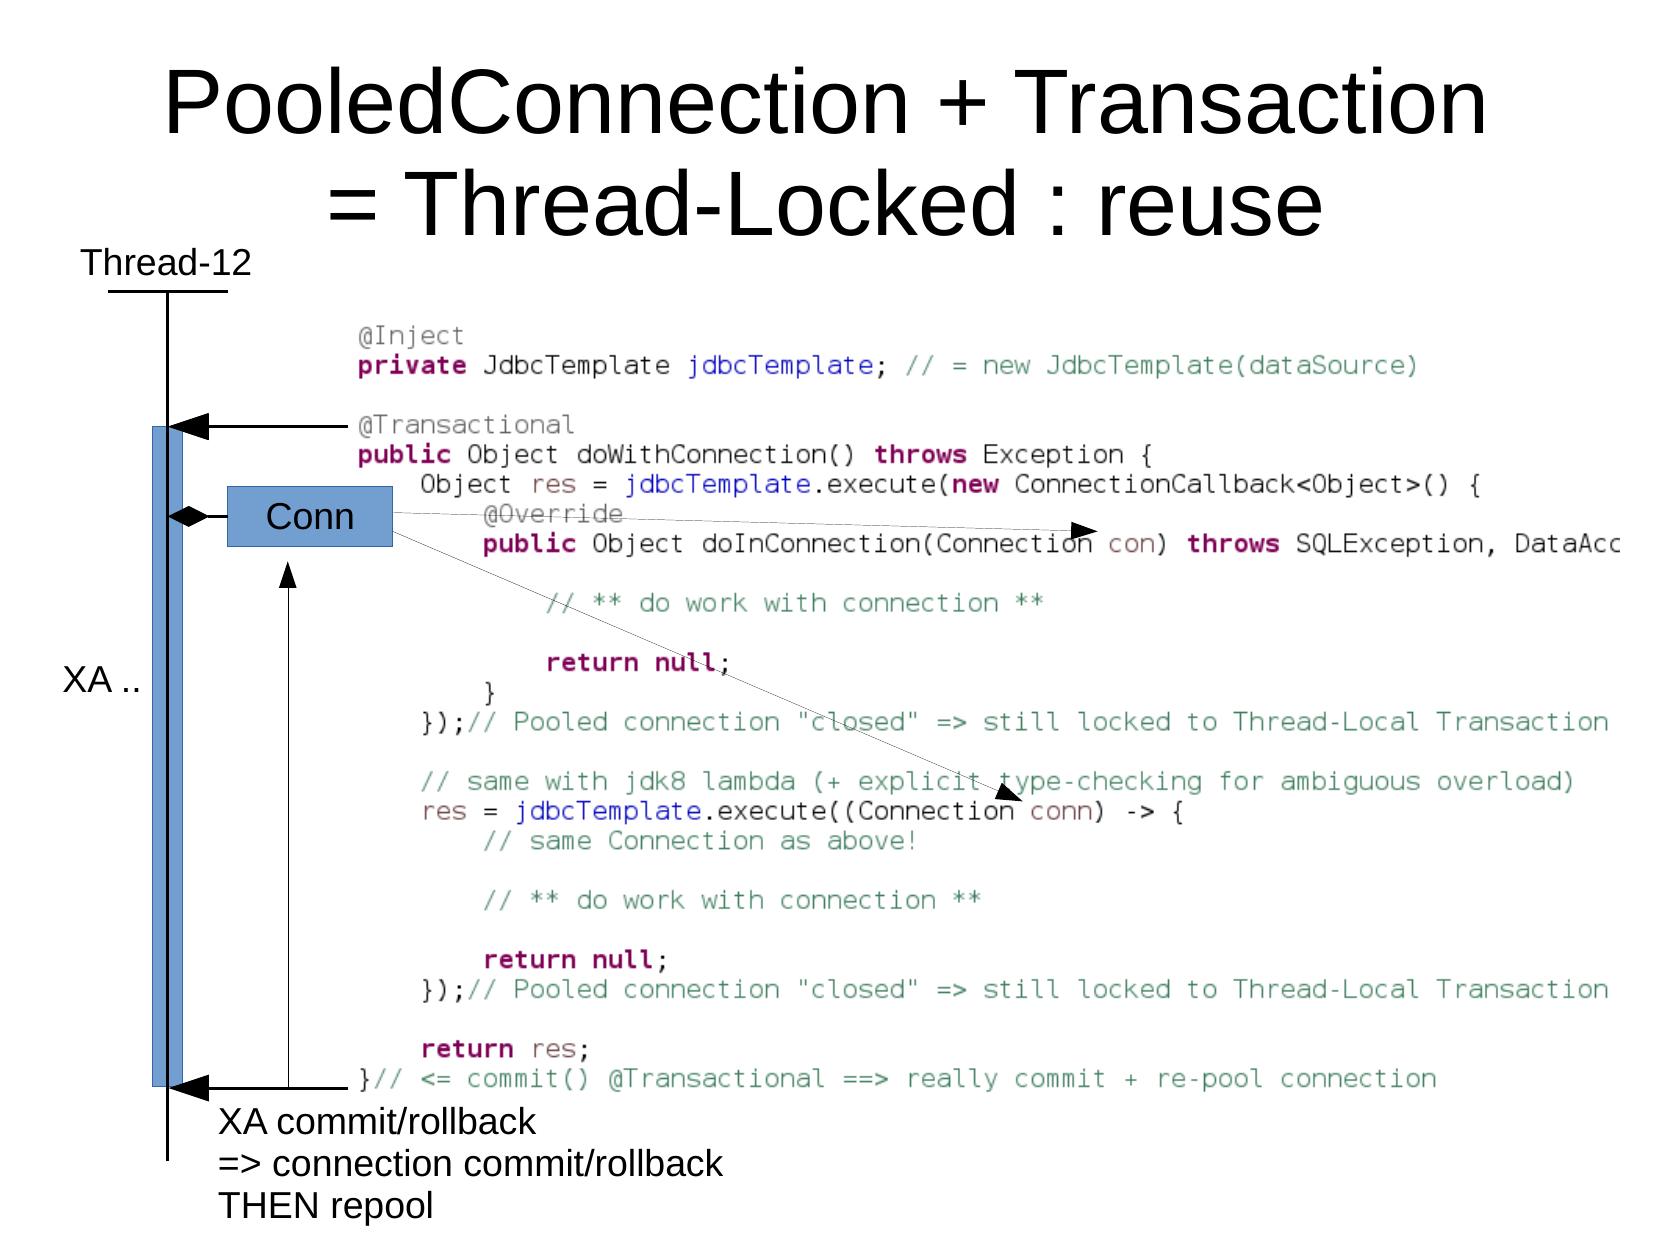

# PooledConnection + Transaction = Thread-Locked : reuse
Thread-12
Conn
XA ..
XA commit/rollback
=> connection commit/rollback
THEN repool